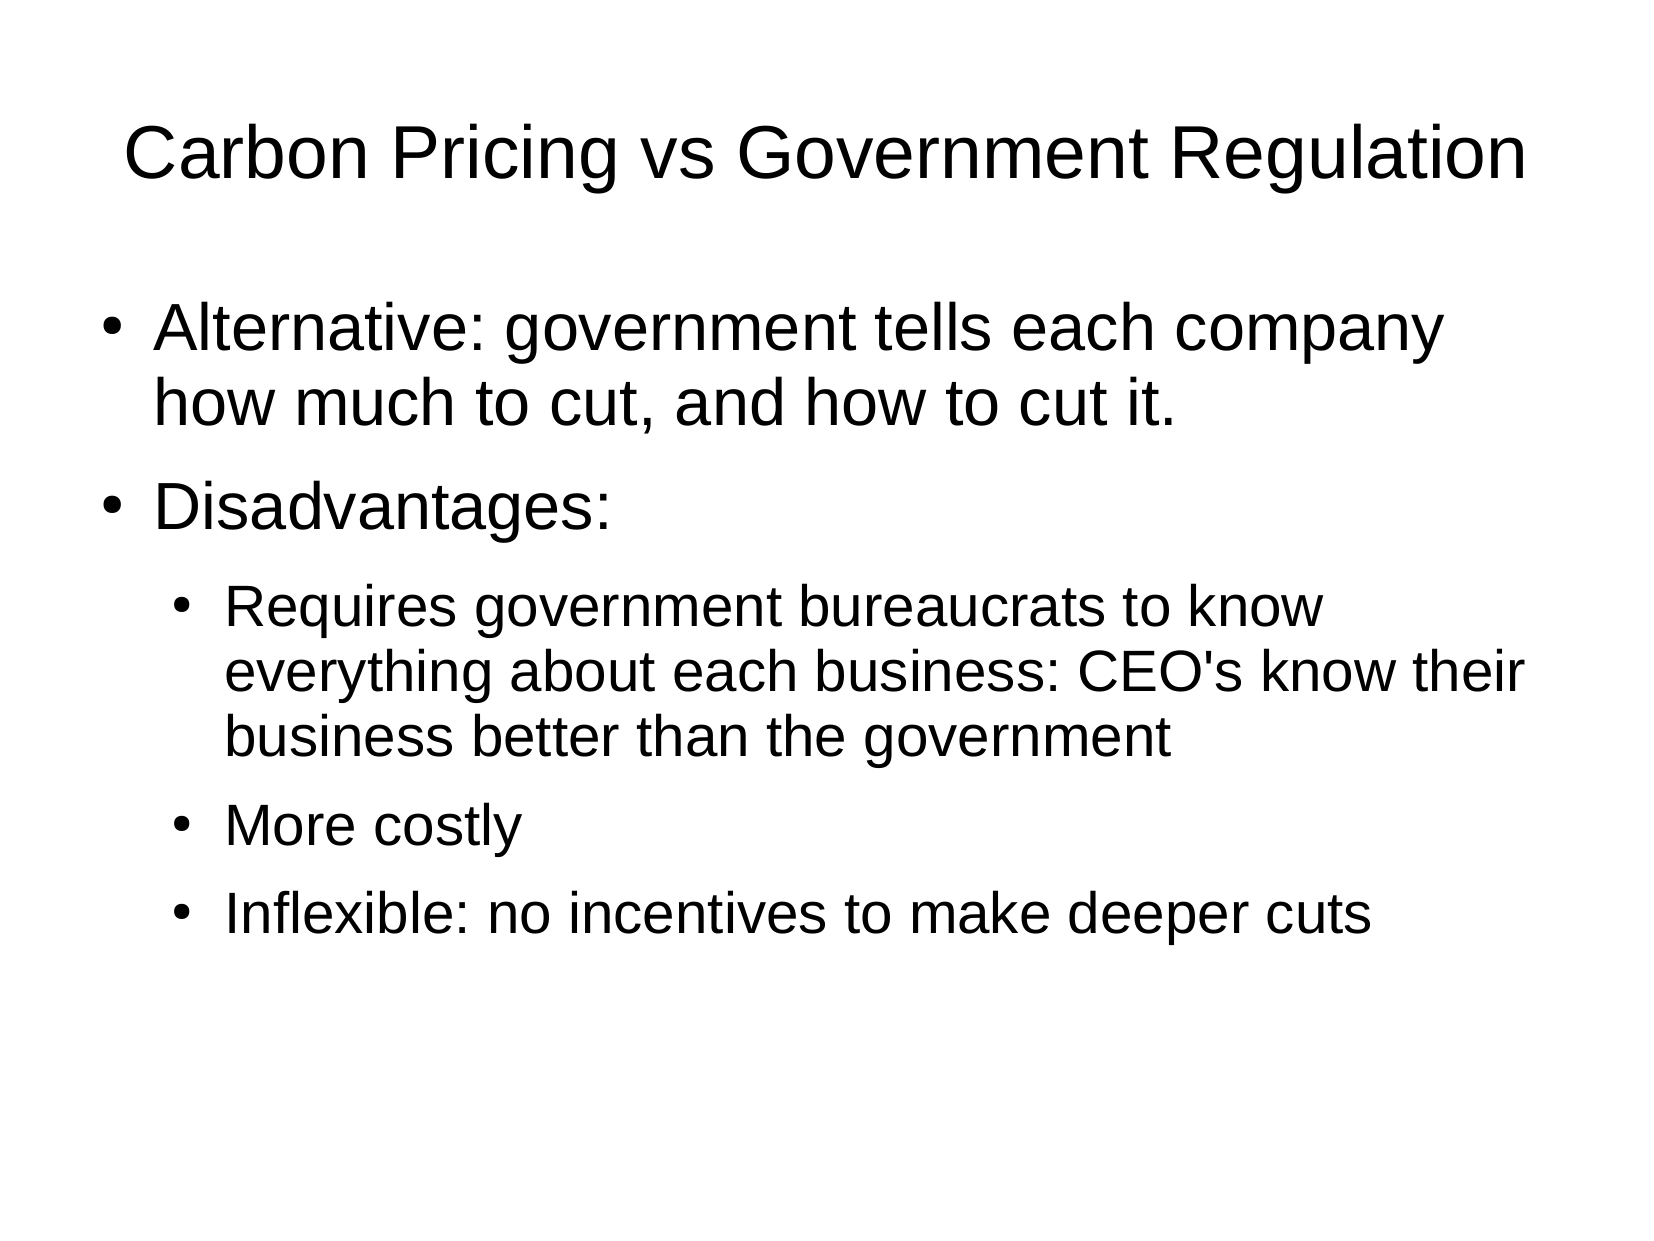

# Carbon Pricing vs Government Regulation
Alternative: government tells each company how much to cut, and how to cut it.
Disadvantages:
Requires government bureaucrats to know everything about each business: CEO's know their business better than the government
More costly
Inflexible: no incentives to make deeper cuts